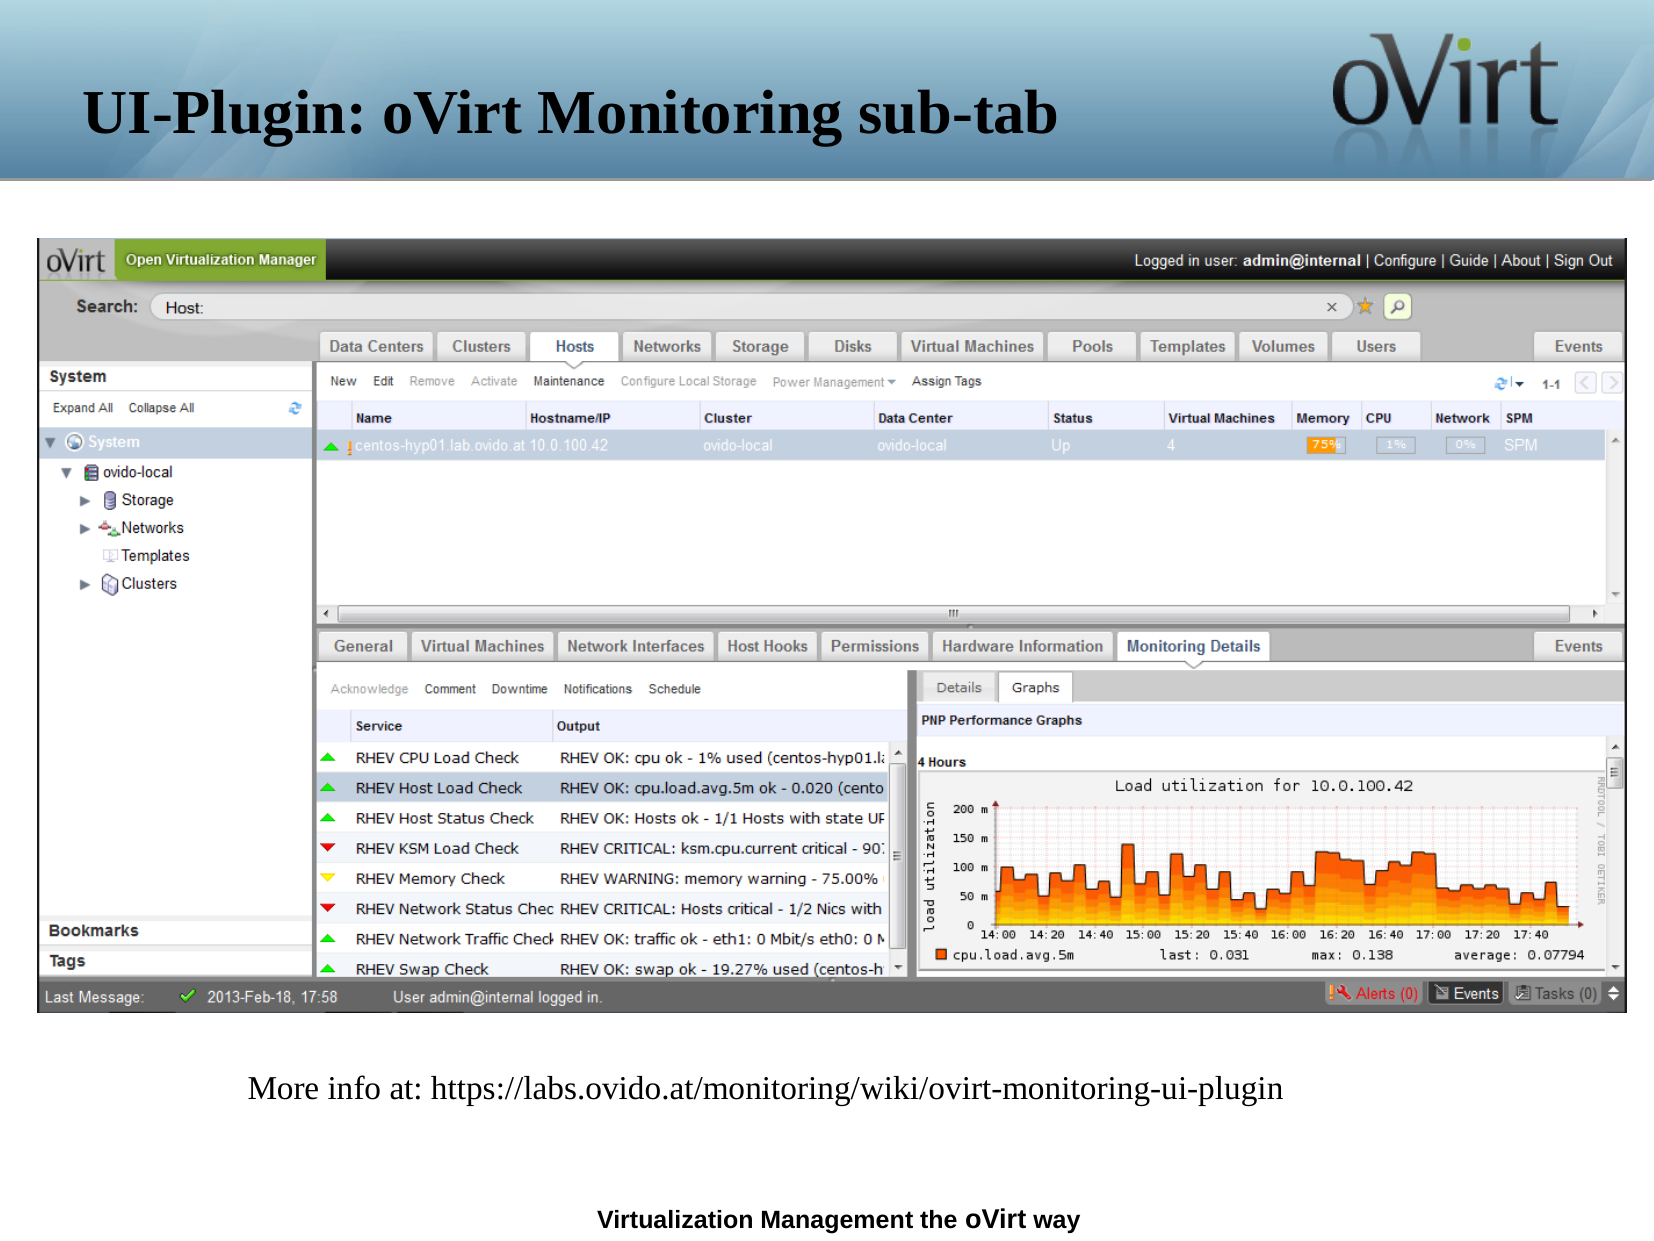

# UI-Plugin: oVirt Monitoring sub-tab
More info at: https://labs.ovido.at/monitoring/wiki/ovirt-monitoring-ui-plugin